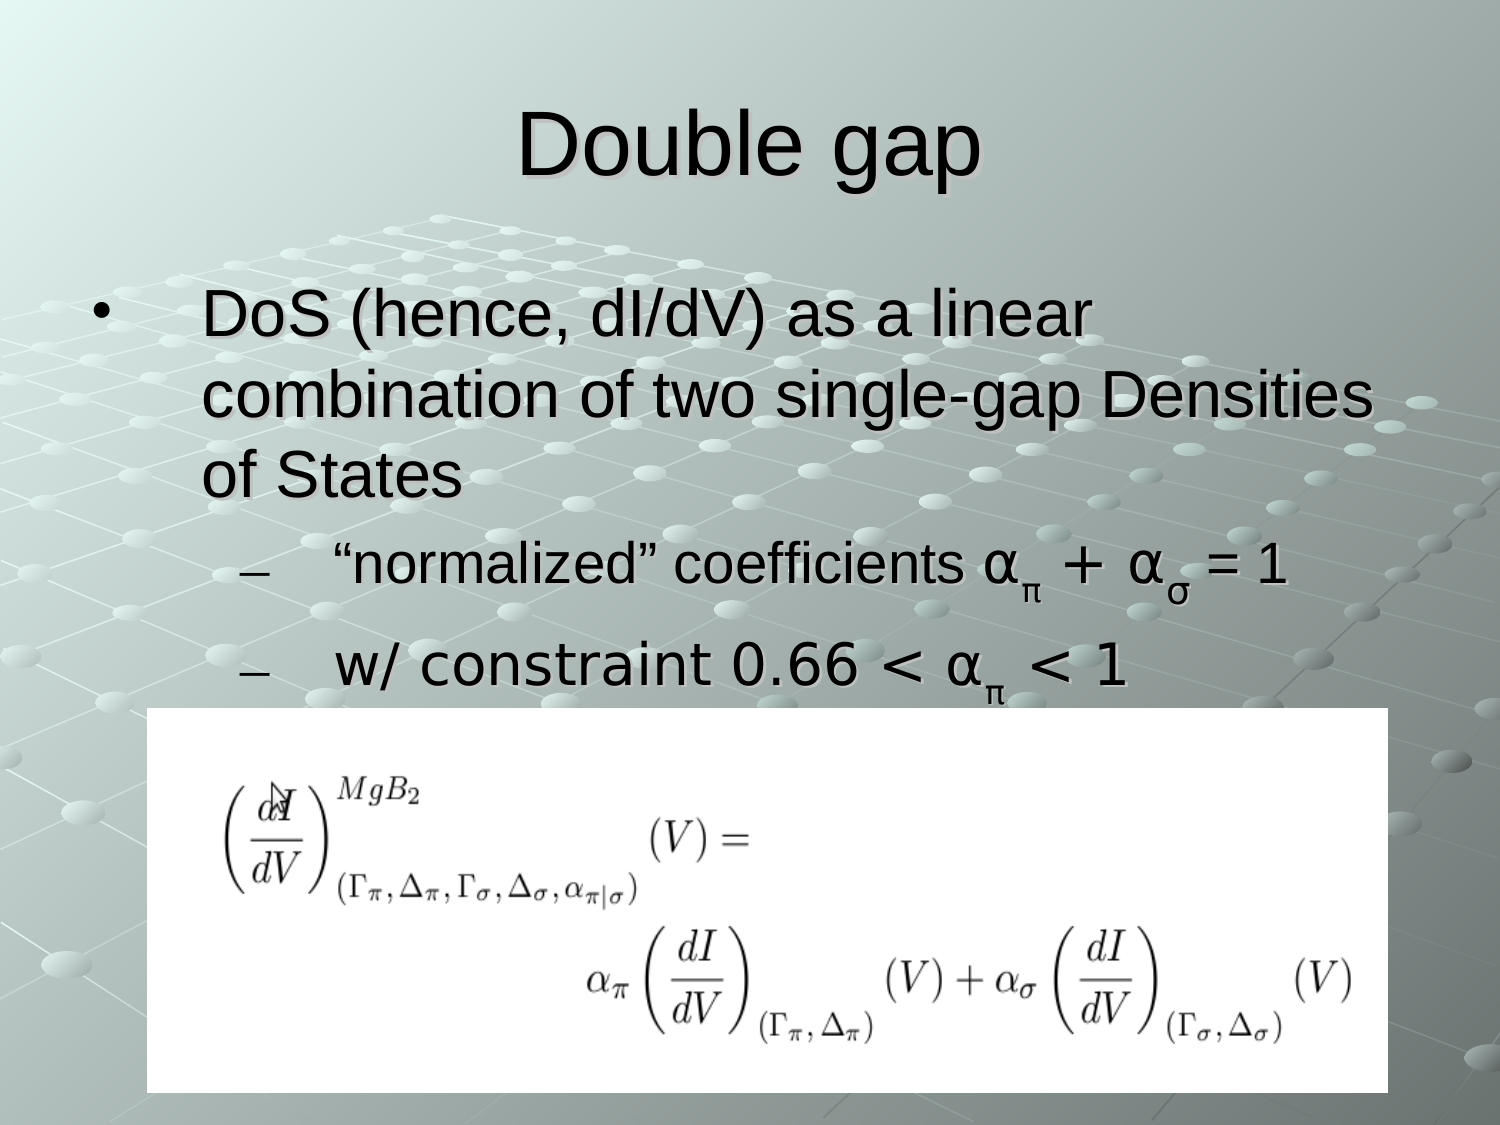

# Double gap
DoS (hence, dI/dV) as a linear combination of two single-gap Densities of States
“normalized” coefficients απ + ασ = 1
w/ constraint 0.66 < απ < 1